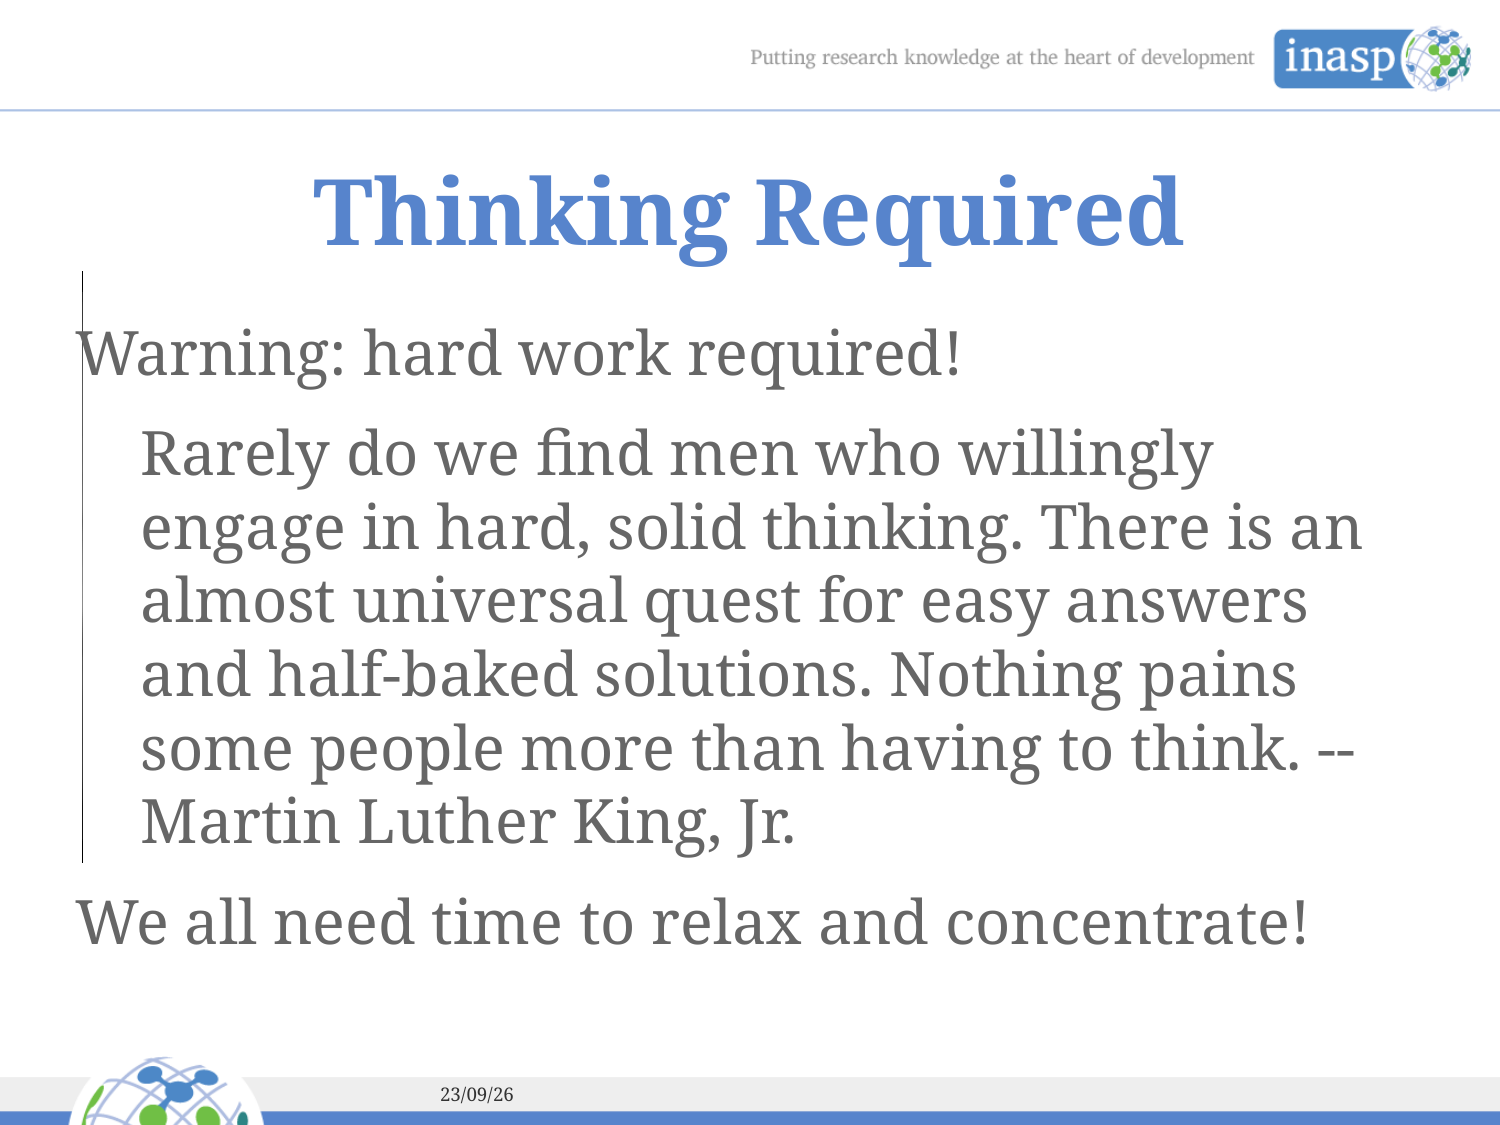

# Thinking Required
Warning: hard work required!
Rarely do we find men who willingly engage in hard, solid thinking. There is an almost universal quest for easy answers and half-baked solutions. Nothing pains some people more than having to think. -- Martin Luther King, Jr.
We all need time to relax and concentrate!